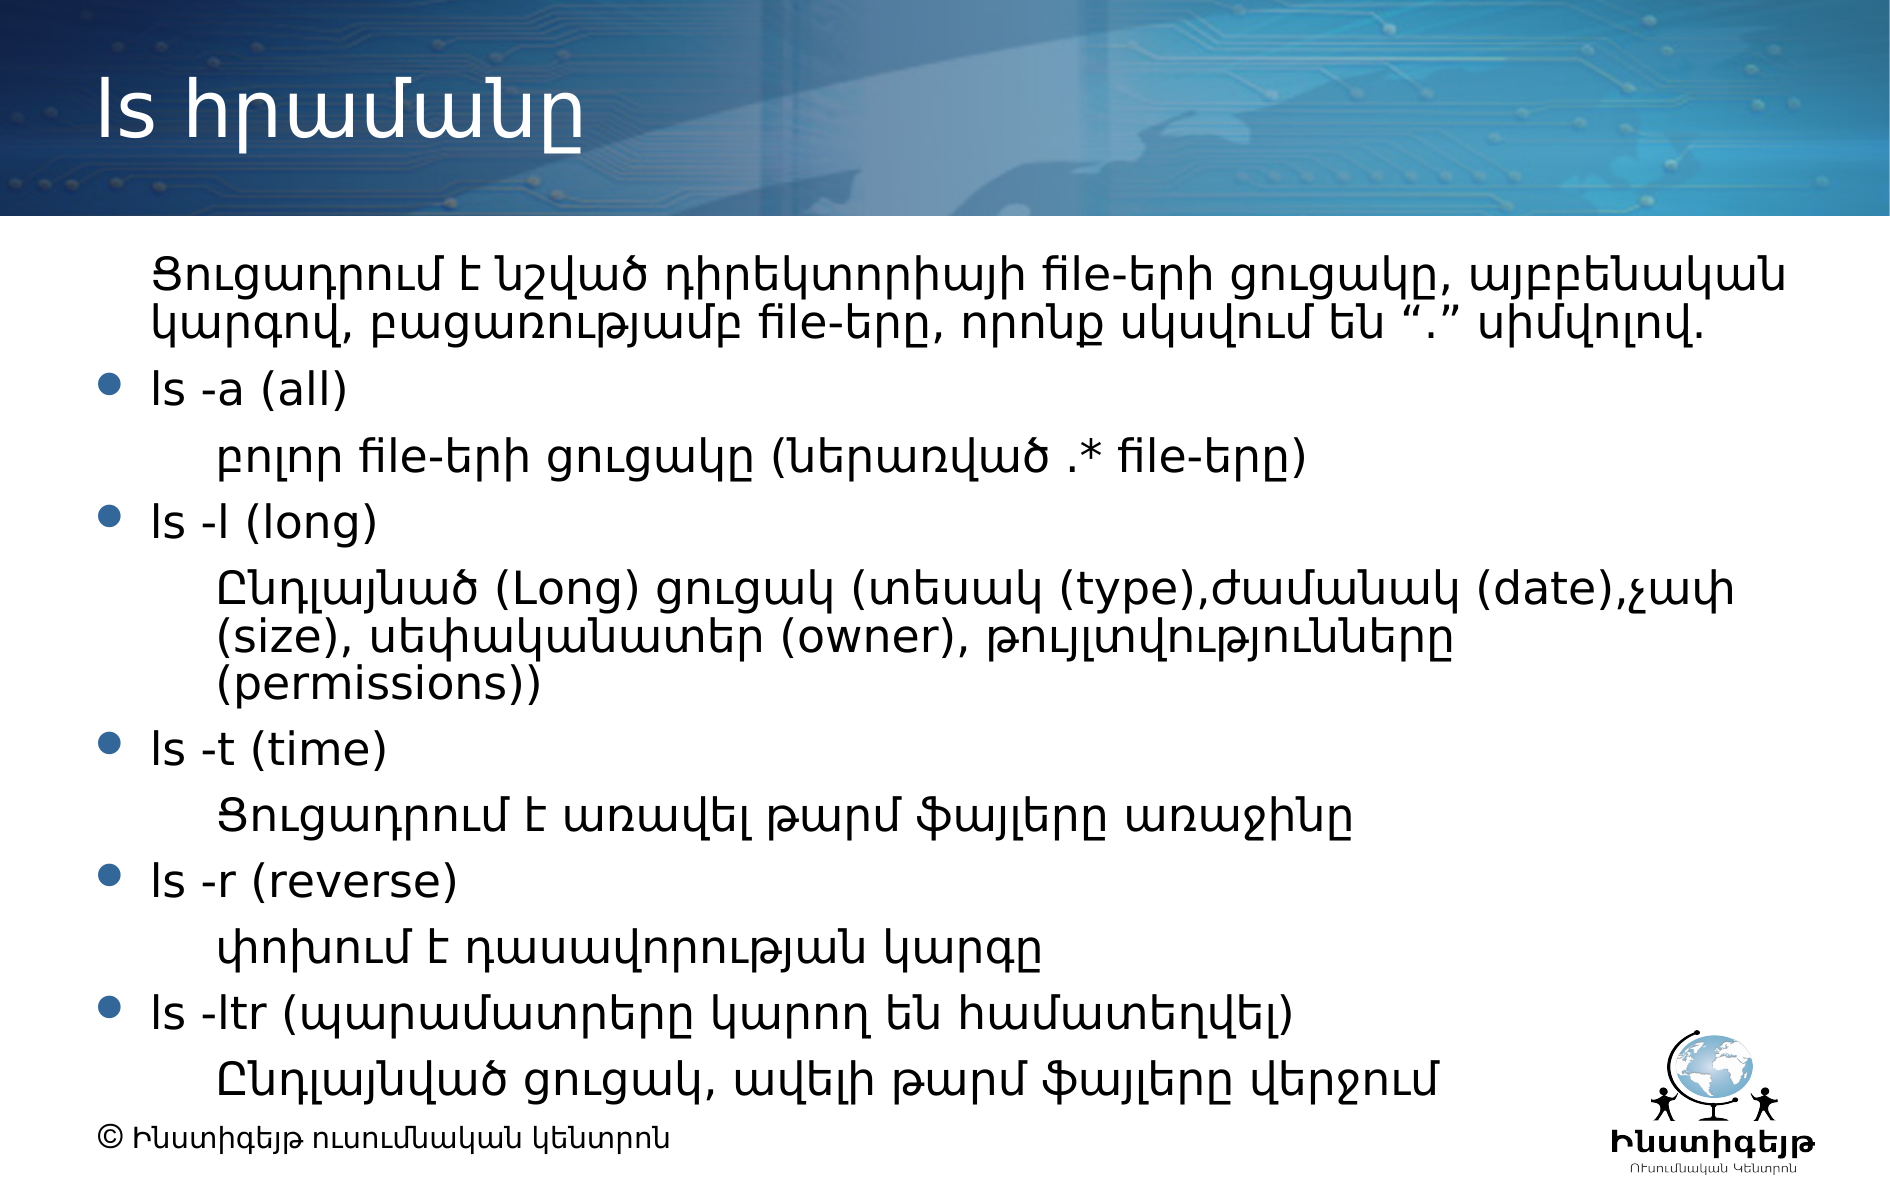

# ls հրամանը
Ցուցադրում է նշված դիրեկտորիայի file-երի ցուցակը, այբբենական կարգով, բացառությամբ file-երը, որոնք սկսվում են “.” սիմվոլով.
ls -a (all)
բոլոր file-երի ցուցակը (ներառված .* file-երը)
ls -l (long)
Ընդլայնած (Long) ցուցակ (տեսակ (type),ժամանակ (date),չափ (size), սեփականատեր (owner), թույլտվությունները (permissions))
ls -t (time)
Ցուցադրում է առավել թարմ ֆայլերը առաջինը
ls -r (reverse)
փոխում է դասավորության կարգը
ls -ltr (պարամատրերը կարող են համատեղվել)
Ընդլայնված ցուցակ, ավելի թարմ ֆայլերը վերջում